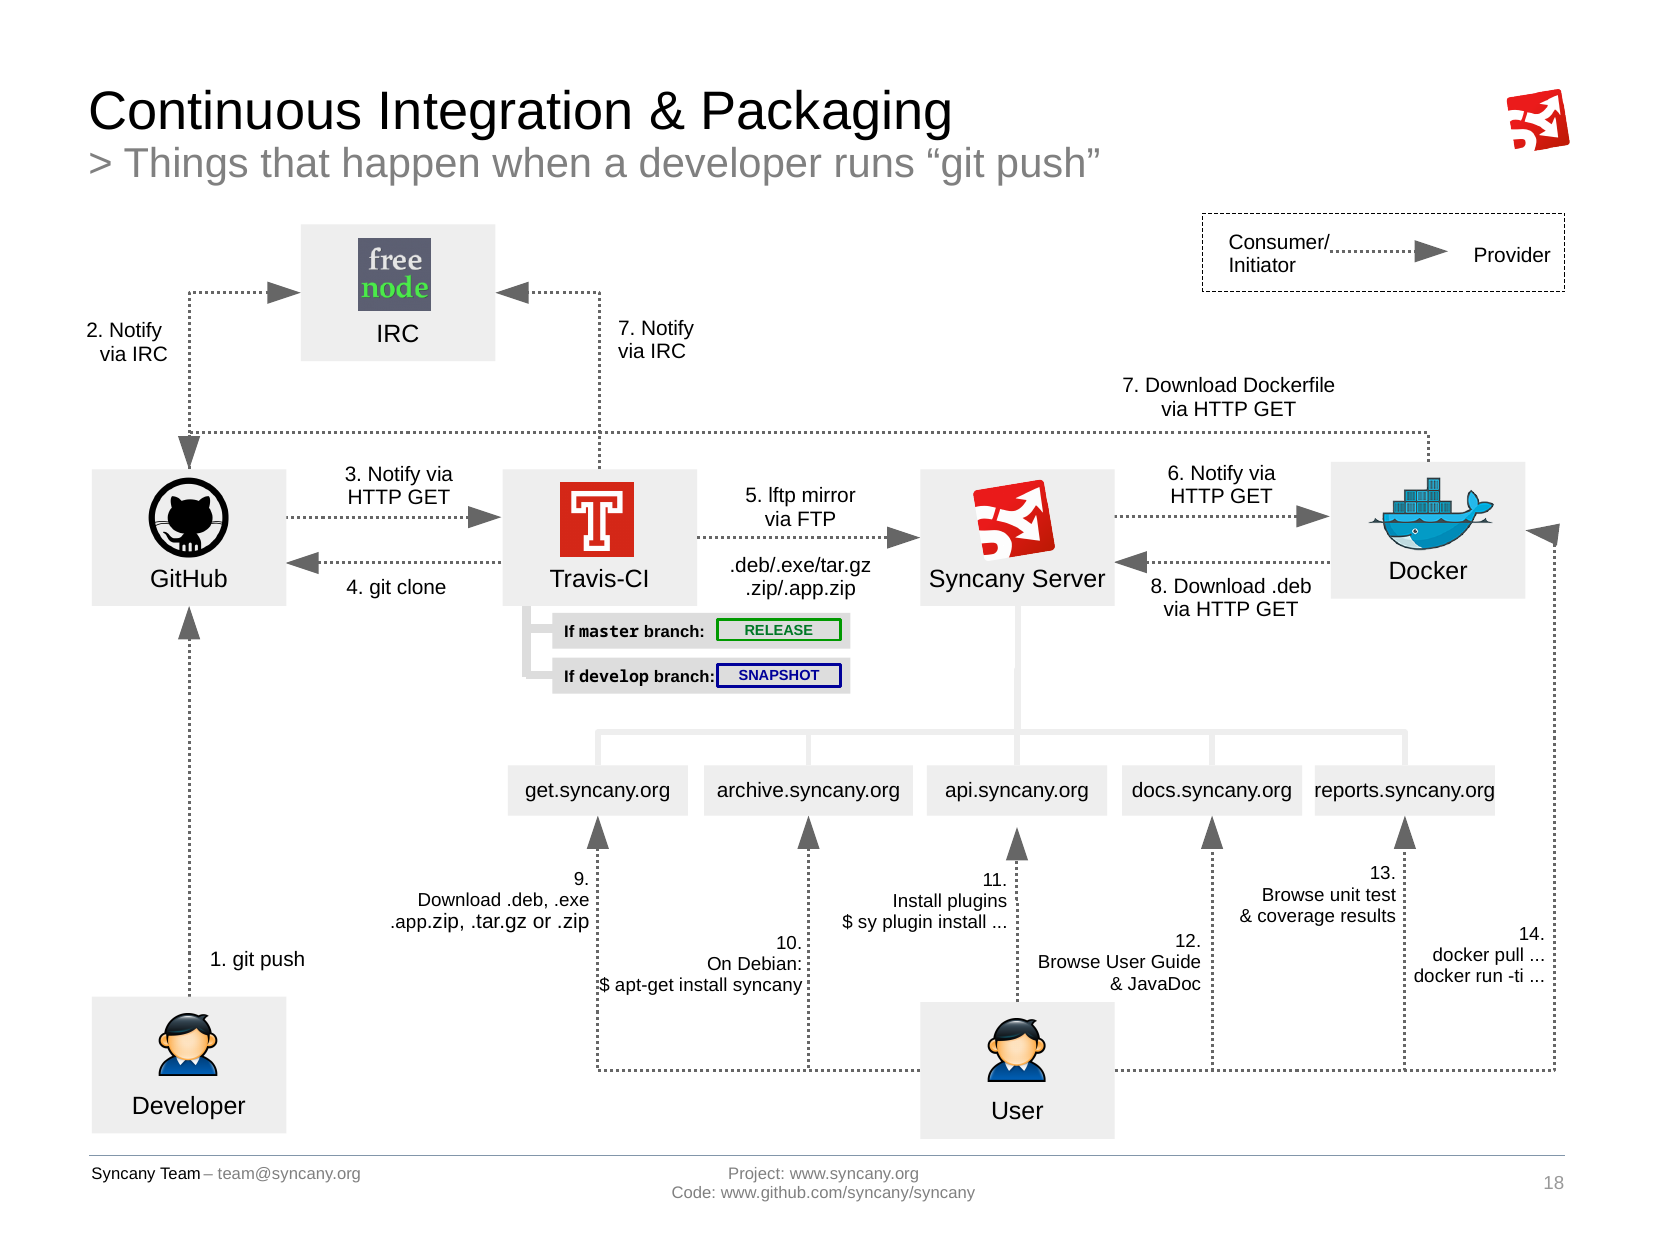

# Continuous Integration & Packaging > Things that happen when a developer runs “git push”
Consumer/
Initiator
IRC
Provider
7. Notify
via IRC
2. Notify
via IRC
7. Download Dockerfile
via HTTP GET
6. Notify via
HTTP GET
3. Notify via
HTTP GET
Docker
GitHub
Travis-CI
Syncany Server
5. lftp mirror
via FTP
.deb/.exe/tar.gz
.zip/.app.zip
8. Download .deb
via HTTP GET
4. git clone
If master branch:
RELEASE
If develop branch:
SNAPSHOT
get.syncany.org
archive.syncany.org
api.syncany.org
docs.syncany.org
reports.syncany.org
13.
Browse unit test
& coverage results
9.
Download .deb, .exe
.app.zip, .tar.gz or .zip
11.
Install plugins
$ sy plugin install ...
14.
docker pull ...
docker run -ti ...
12.
Browse User Guide
& JavaDoc
10.
On Debian:
$ apt-get install syncany
1. git push
Developer
User